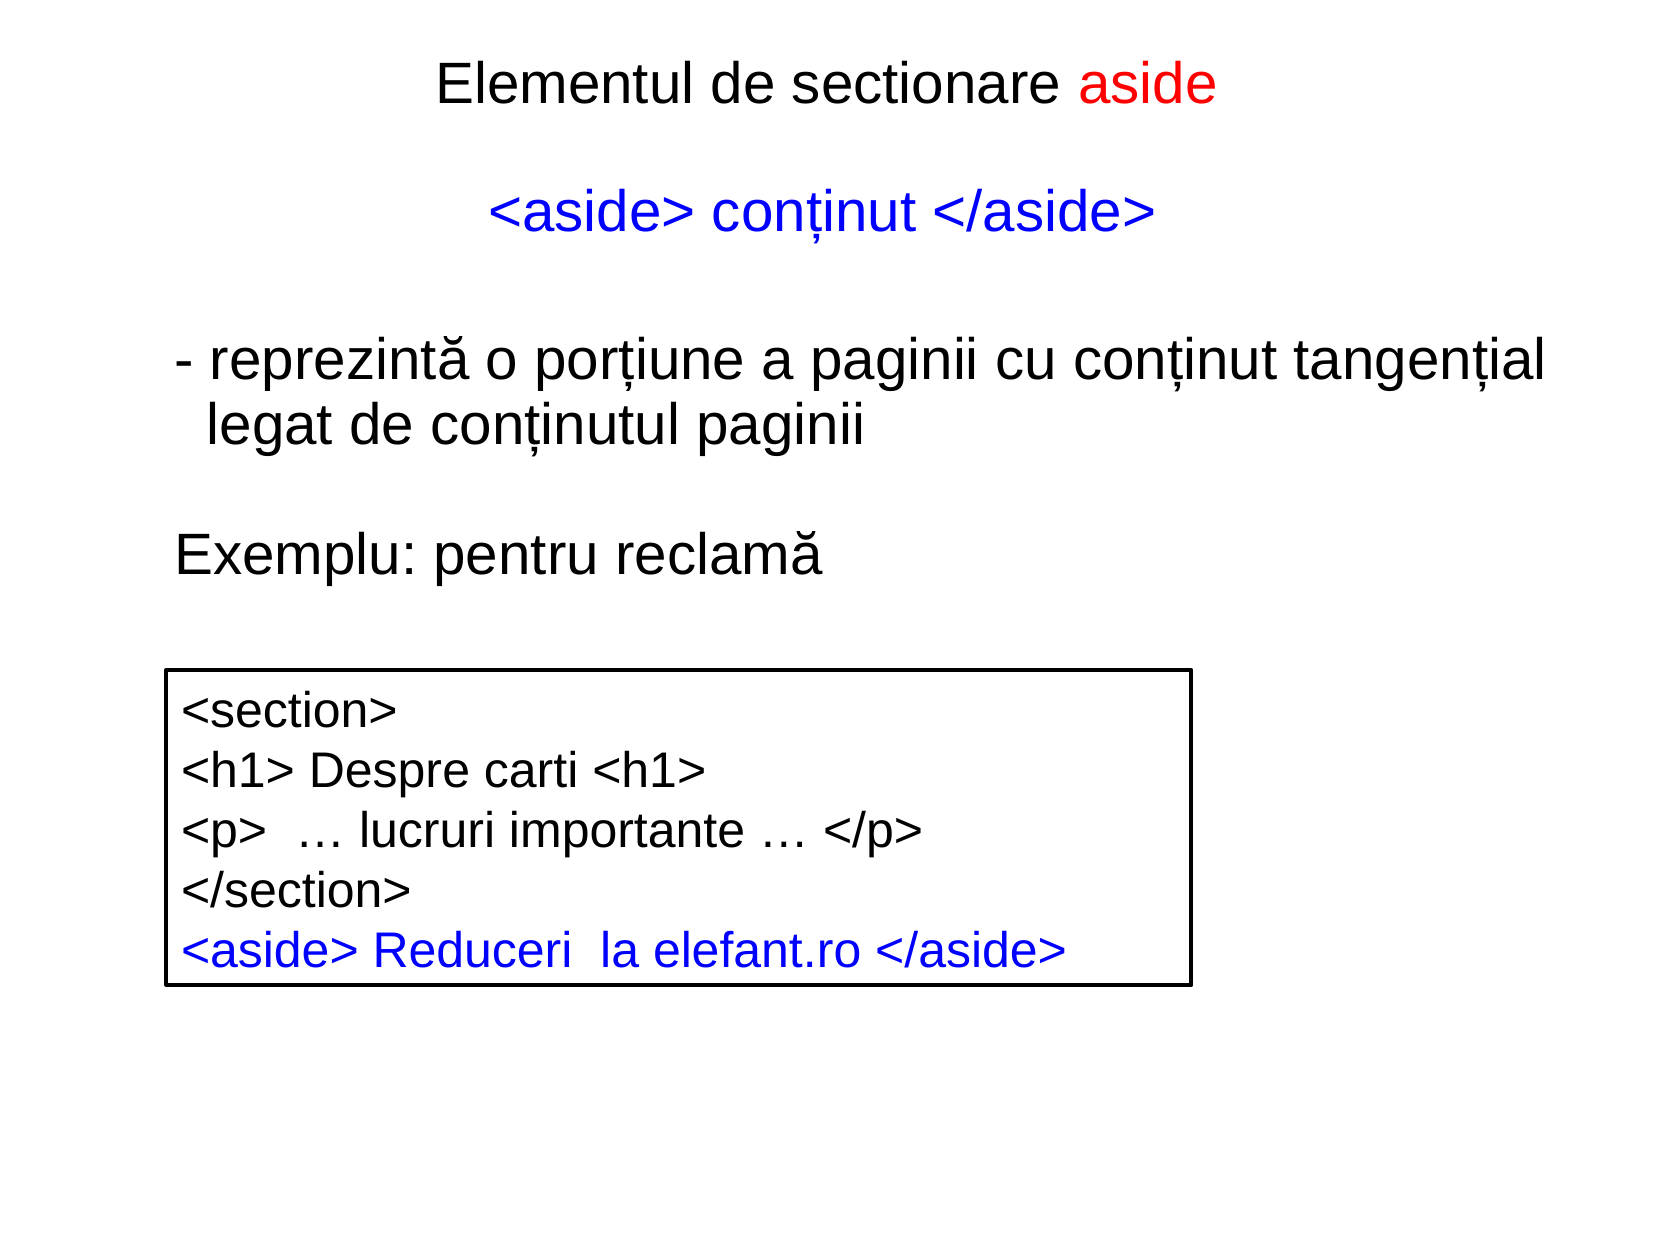

# Elementul de sectionare aside
 <aside> conținut </aside>
- reprezintă o porțiune a paginii cu conținut tangențial
 legat de conținutul paginii
Exemplu: pentru reclamă
<section>
<h1> Despre carti <h1>
<p> … lucruri importante … </p>
</section>
<aside> Reduceri la elefant.ro </aside>